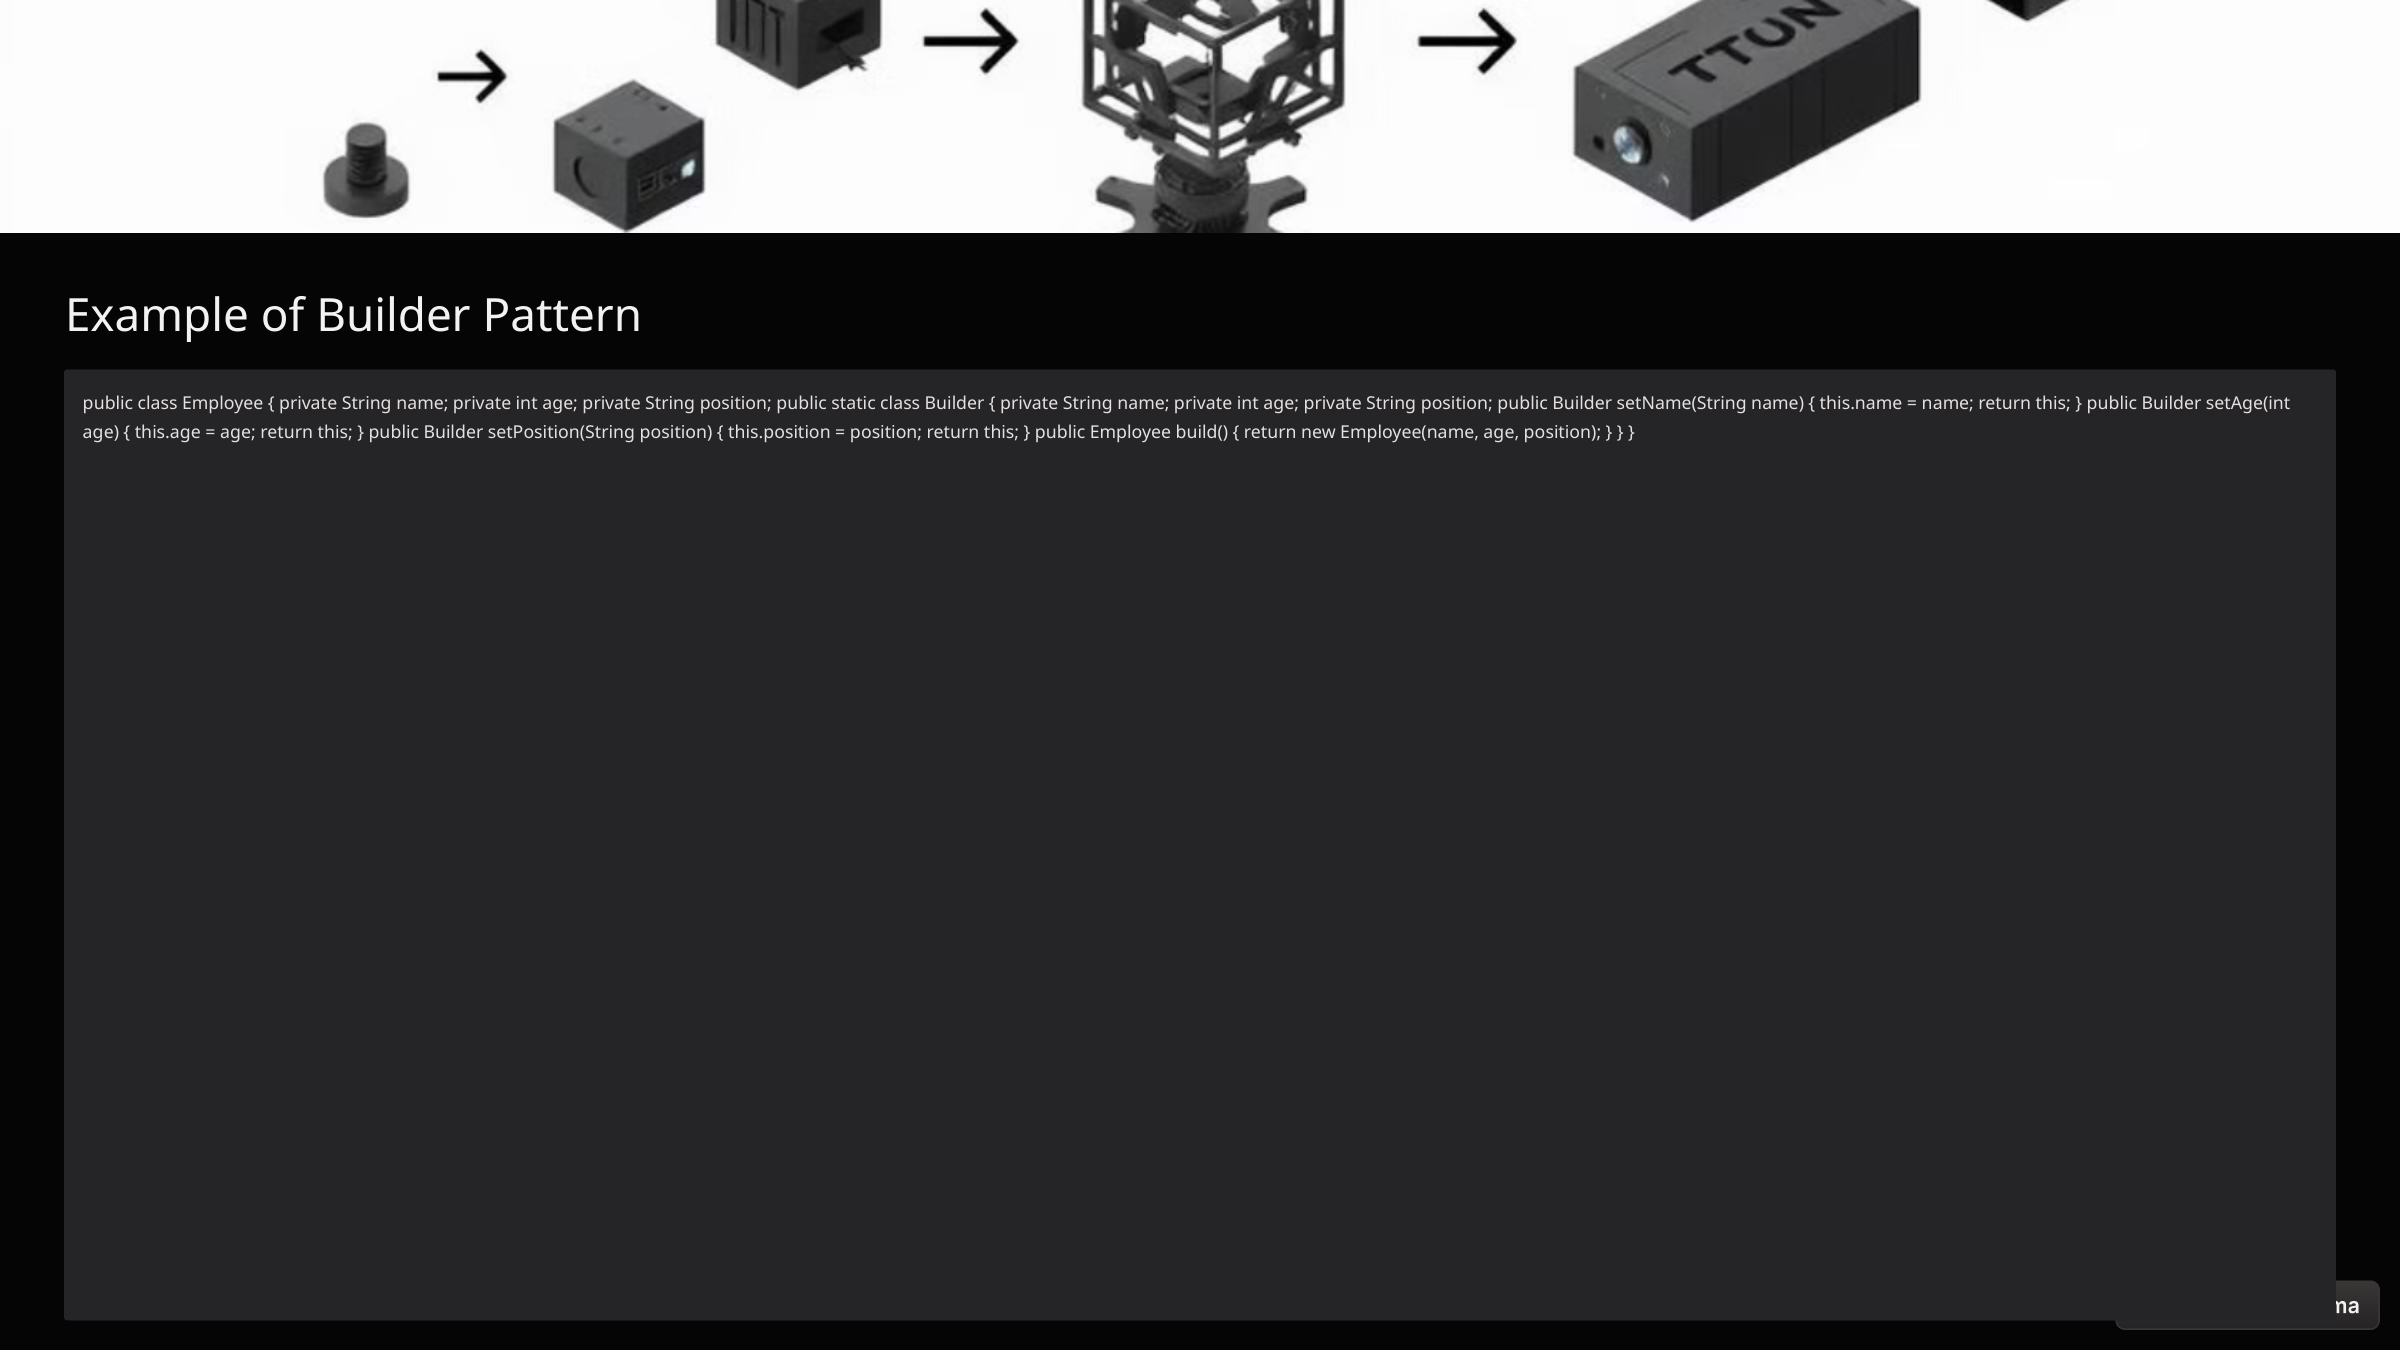

Example of Builder Pattern
public class Employee { private String name; private int age; private String position; public static class Builder { private String name; private int age; private String position; public Builder setName(String name) { this.name = name; return this; } public Builder setAge(int age) { this.age = age; return this; } public Builder setPosition(String position) { this.position = position; return this; } public Employee build() { return new Employee(name, age, position); } } }